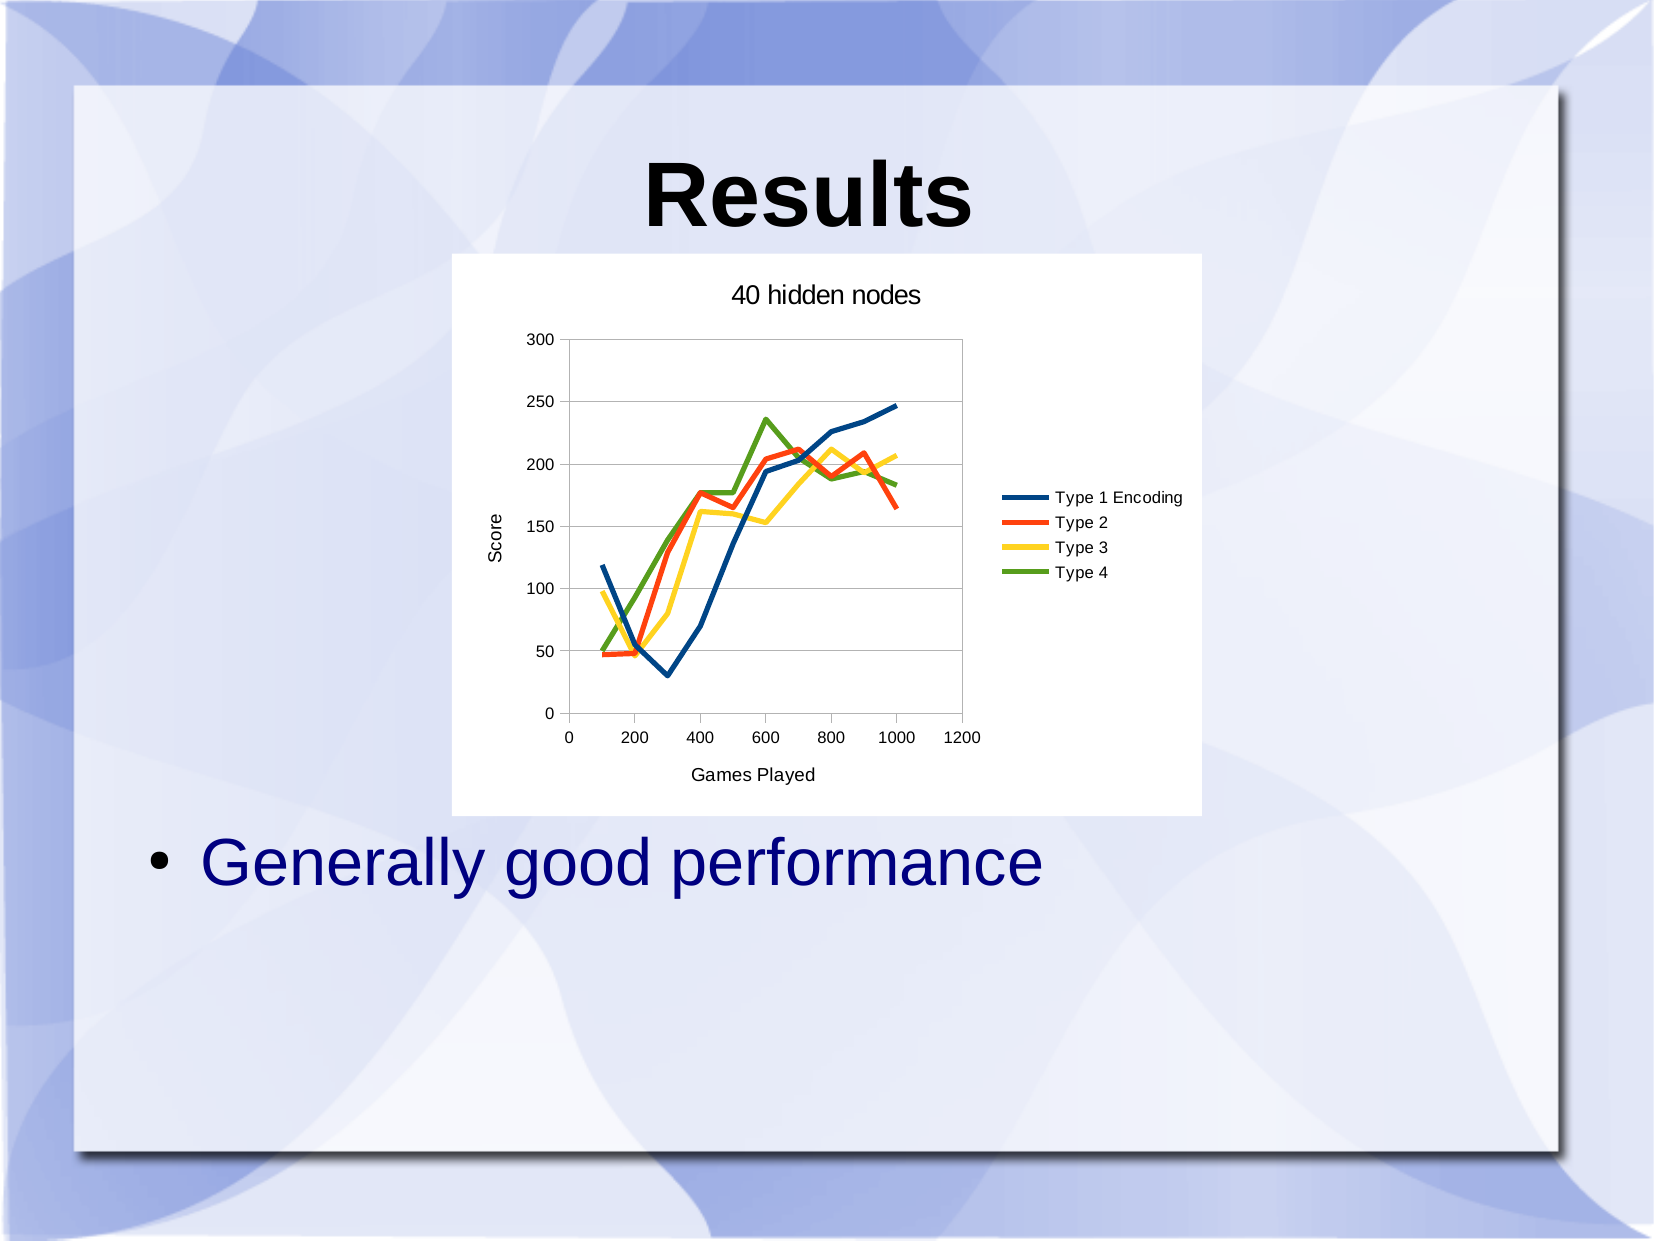

# Results
### Chart: 40 hidden nodes
| Category | Type 1 Encoding | Type 2 | Type 3 | Type 4 |
|---|---|---|---|---|Generally good performance